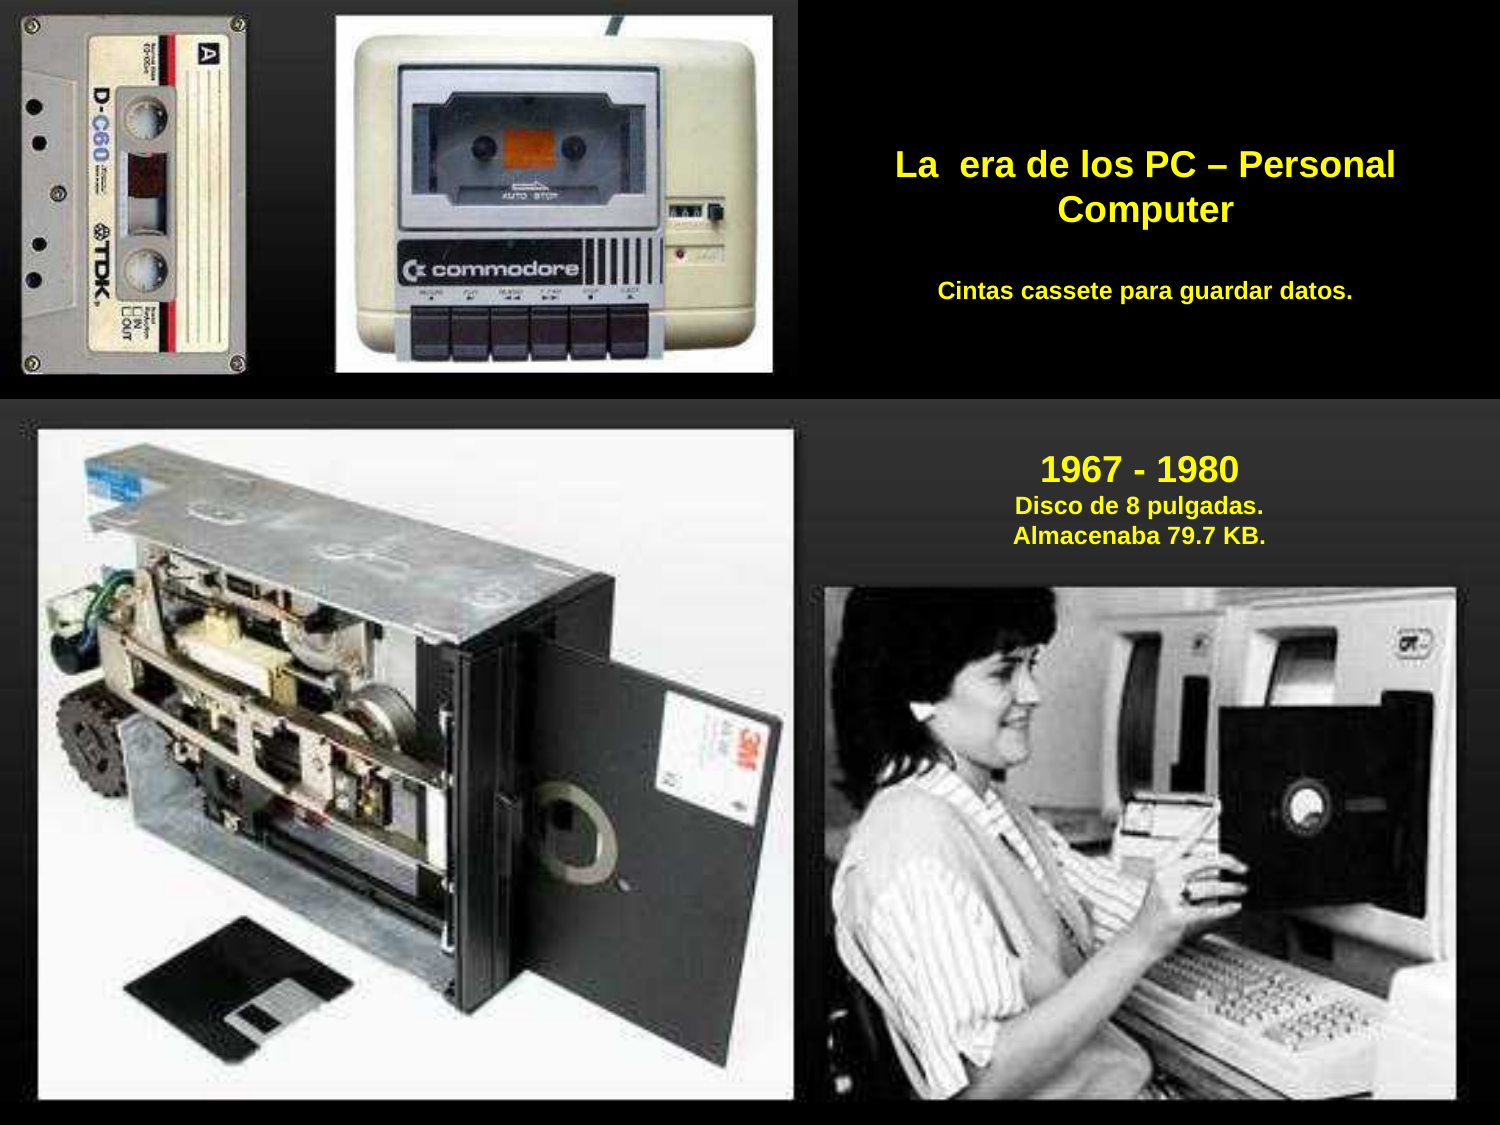

La era de los PC – Personal Computer
Cintas cassete para guardar datos.
1967 - 1980
Disco de 8 pulgadas.
Almacenaba 79.7 KB.